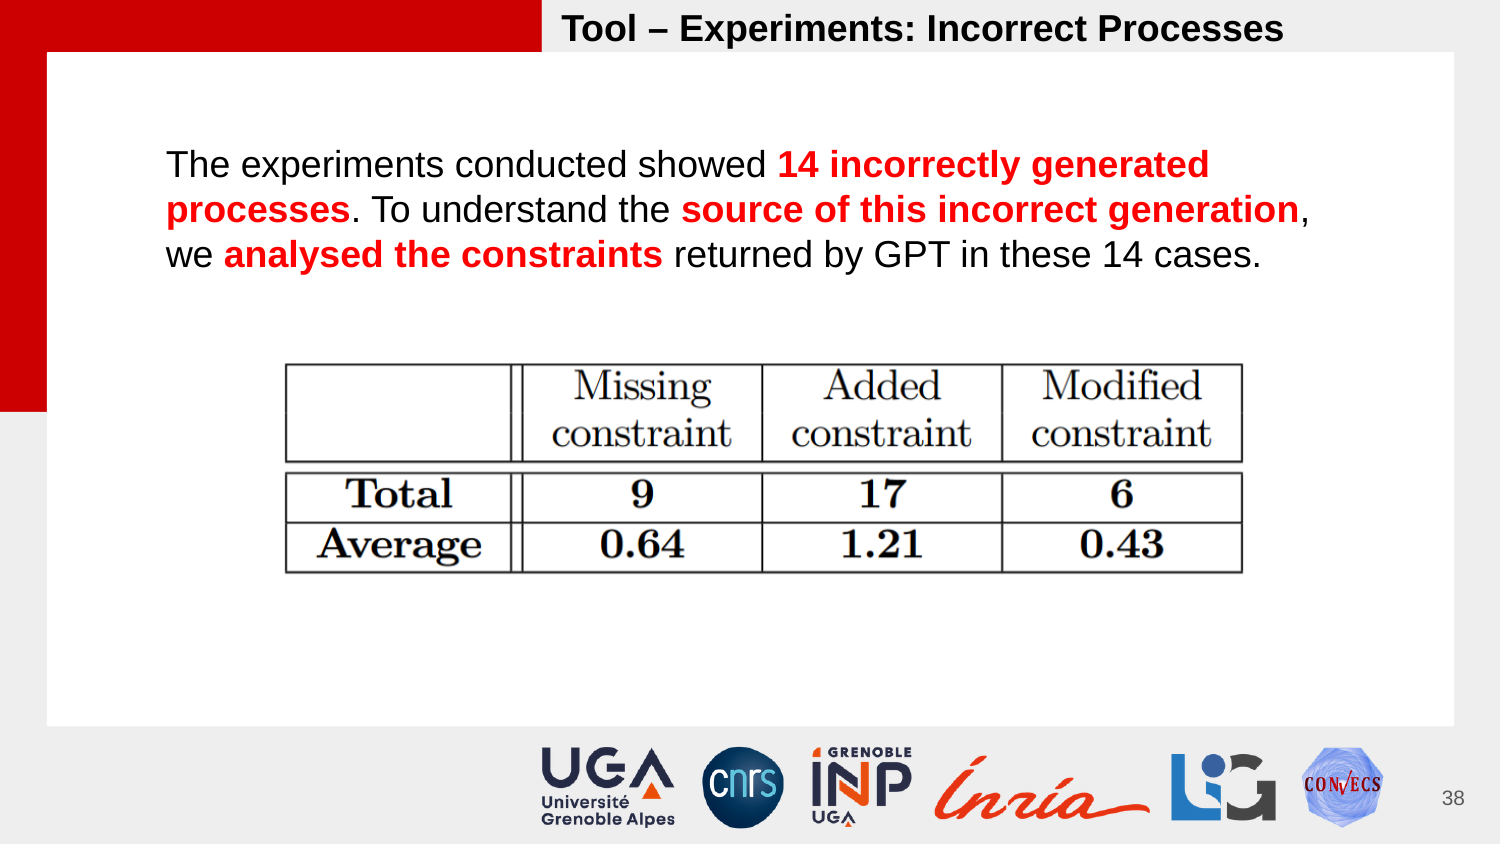

Tool – Experiments: Incorrect Processes
The experiments conducted showed 14 incorrectly generated processes. To understand the source of this incorrect generation, we analysed the constraints returned by GPT in these 14 cases.